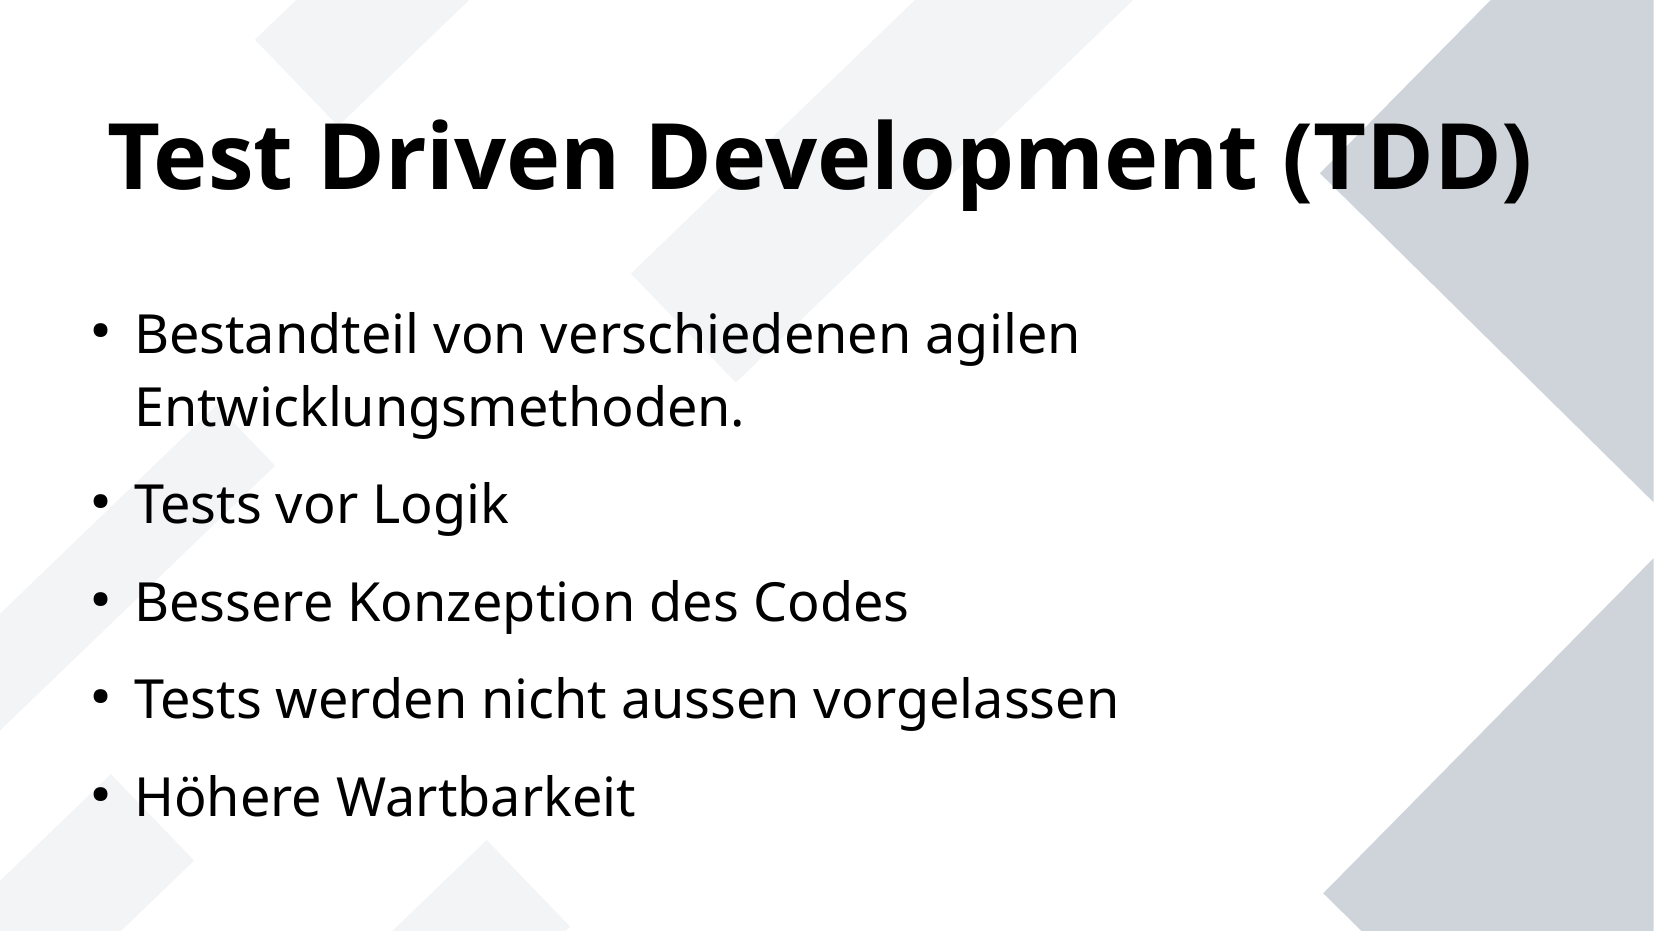

# Test Driven Development (TDD)
Bestandteil von verschiedenen agilen Entwicklungsmethoden.
Tests vor Logik
Bessere Konzeption des Codes
Tests werden nicht aussen vorgelassen
Höhere Wartbarkeit